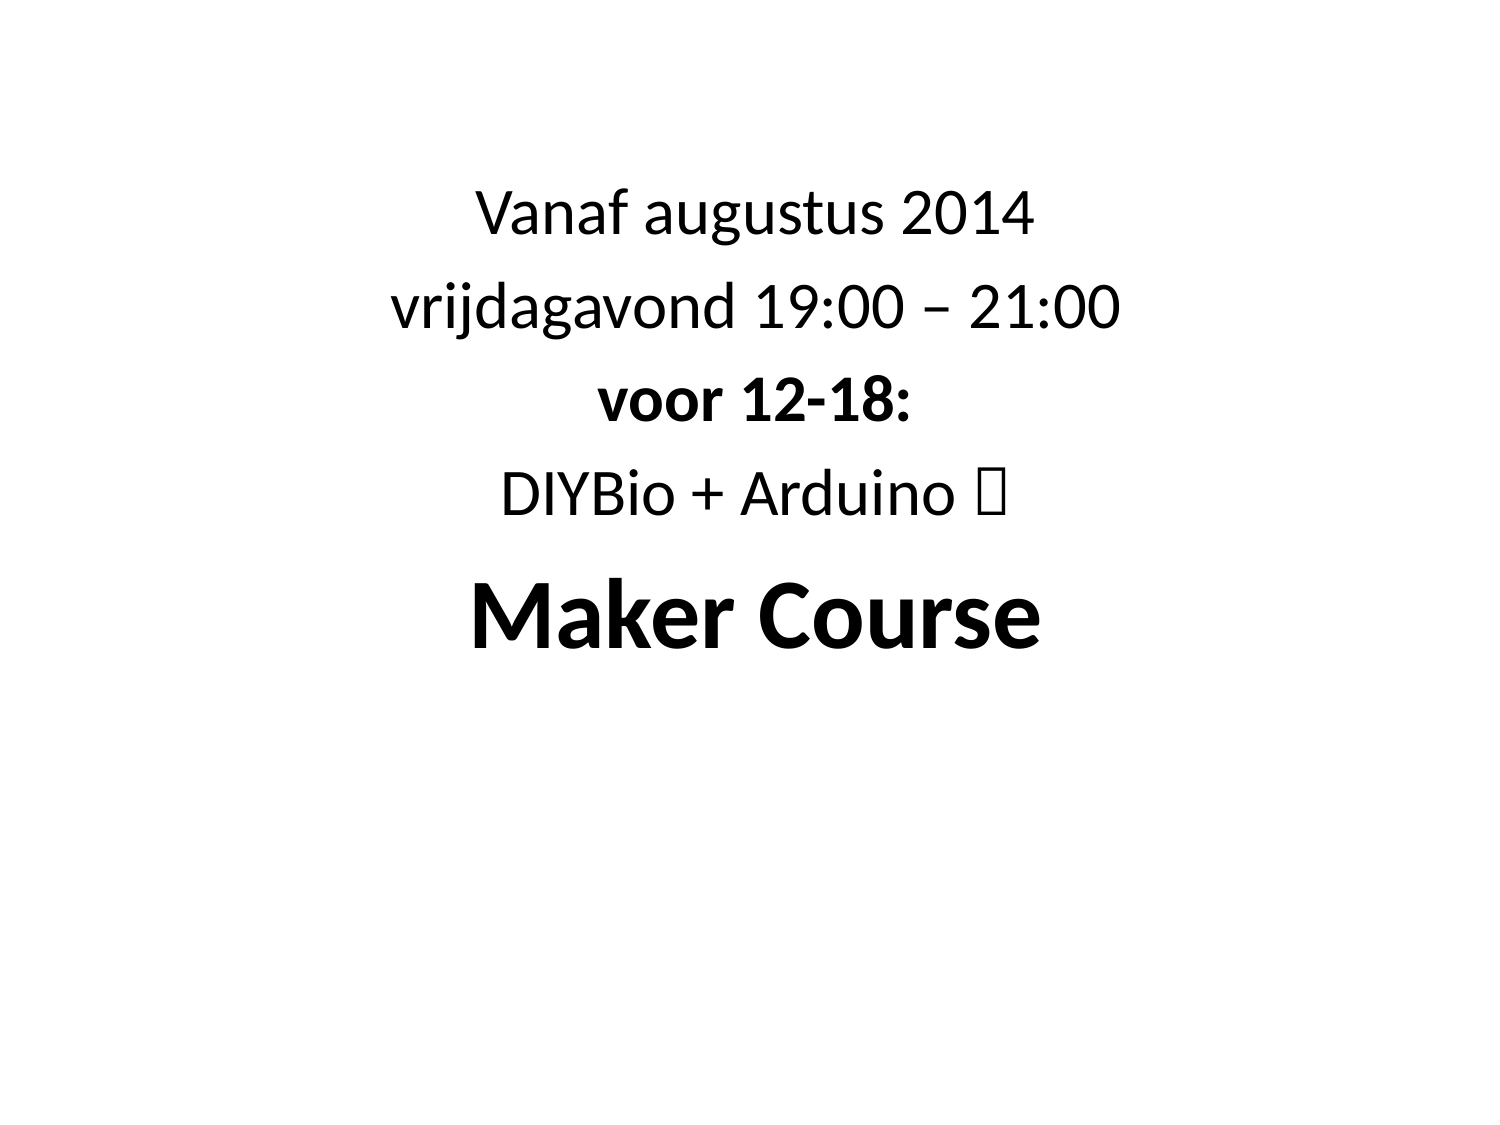

# Vanaf augustus 2014
vrijdagavond 19:00 – 21:00
voor 12-18:
DIYBio + Arduino 
Maker Course